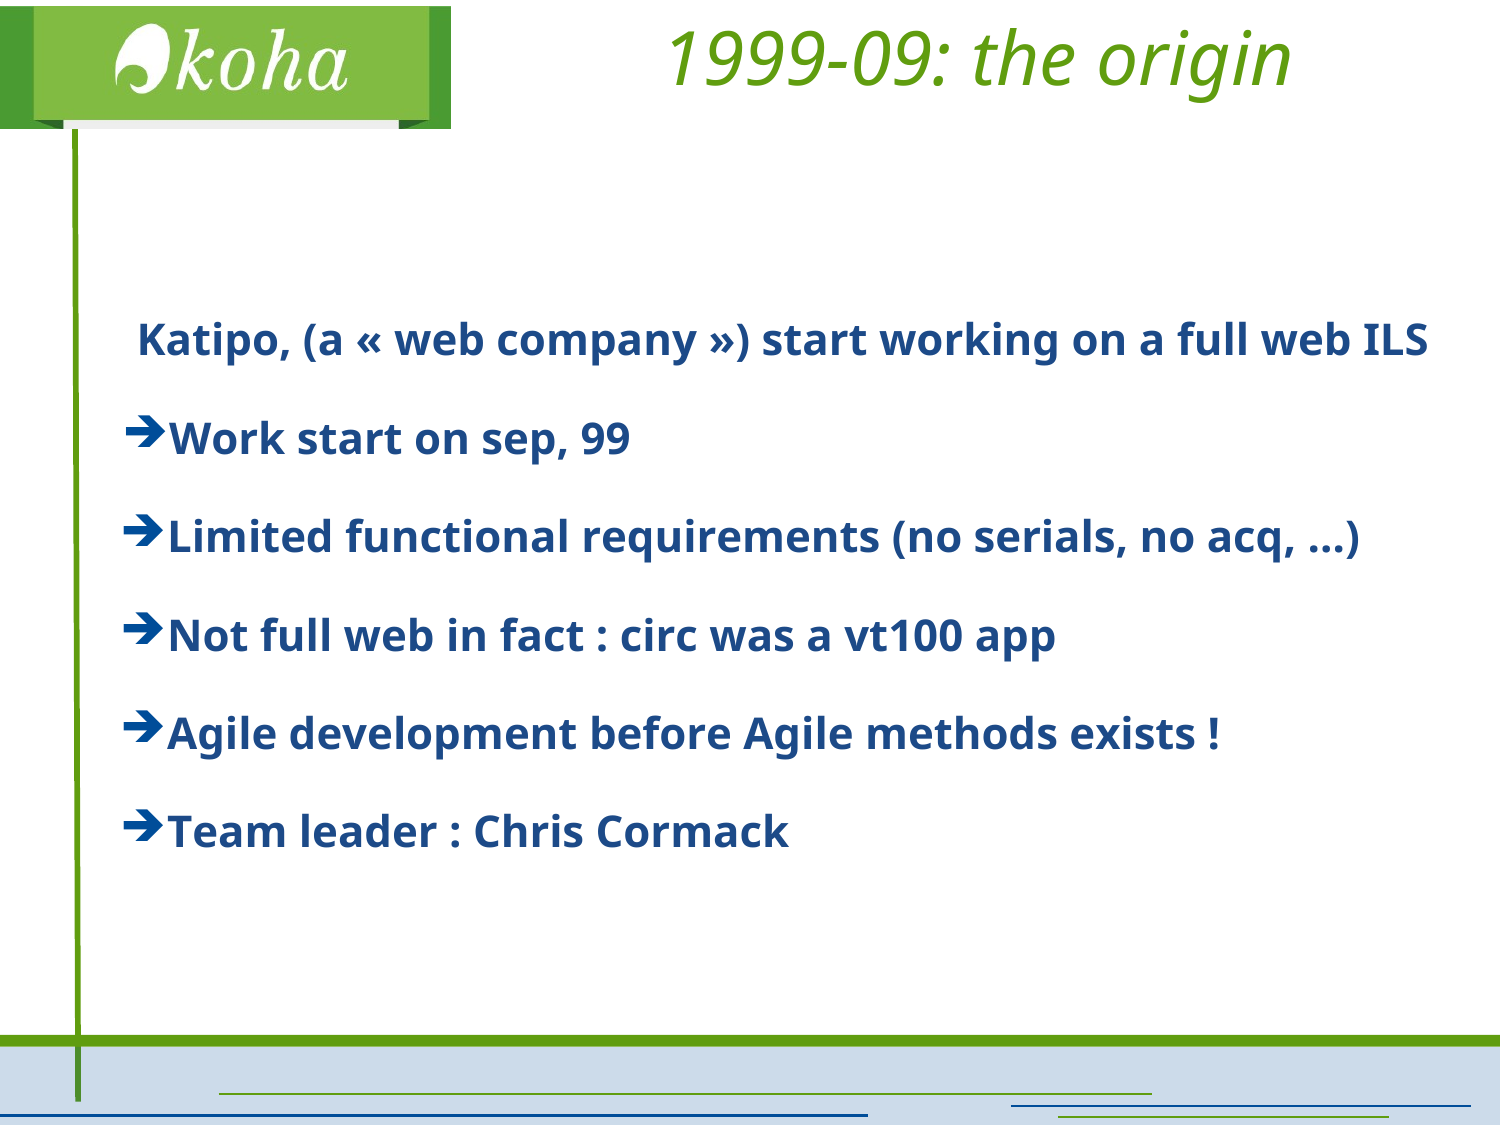

# 1999-09: the origin
Katipo, (a « web company ») start working on a full web ILS
Work start on sep, 99
Limited functional requirements (no serials, no acq, …)
Not full web in fact : circ was a vt100 app
Agile development before Agile methods exists !
Team leader : Chris Cormack